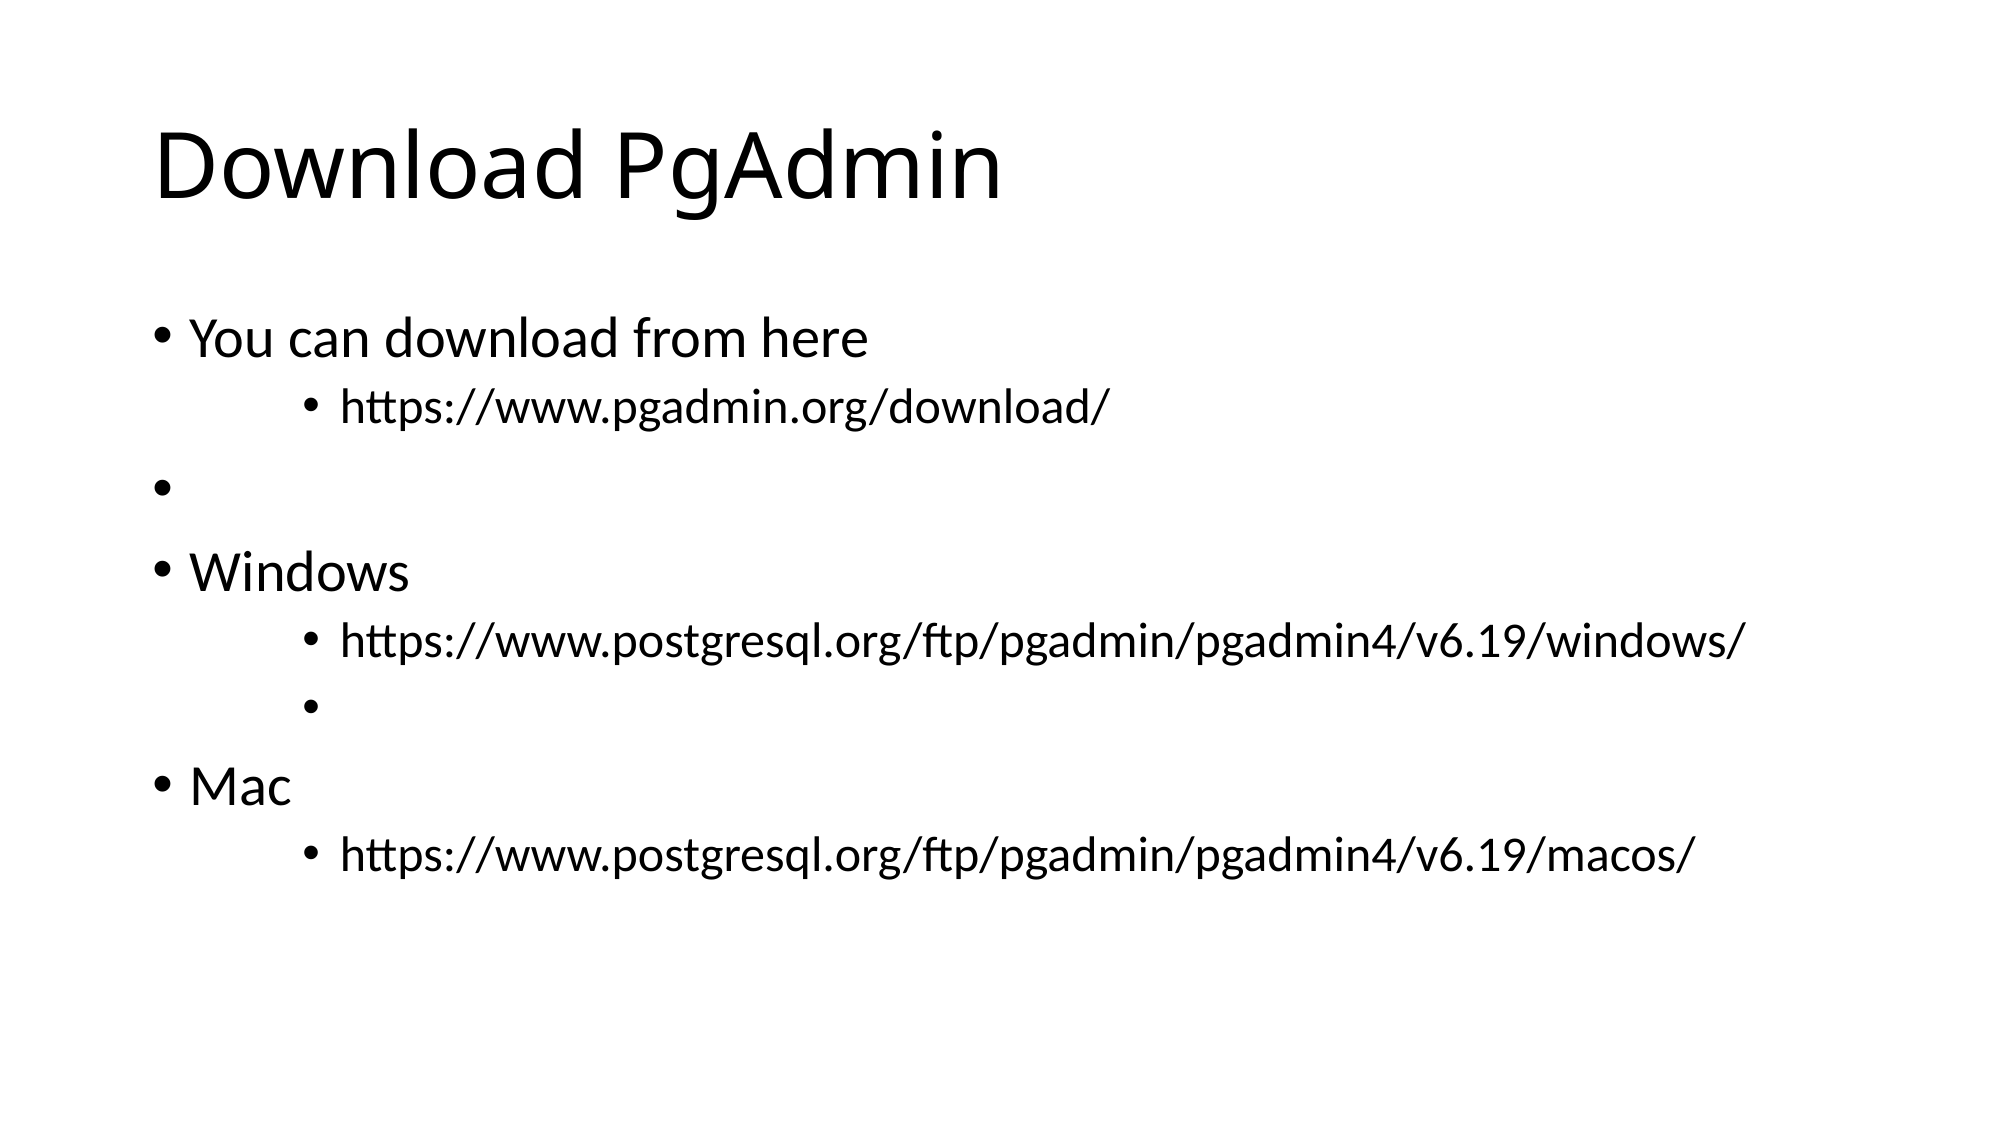

# Download PgAdmin
You can download from here
https://www.pgadmin.org/download/
Windows
https://www.postgresql.org/ftp/pgadmin/pgadmin4/v6.19/windows/
Mac
https://www.postgresql.org/ftp/pgadmin/pgadmin4/v6.19/macos/